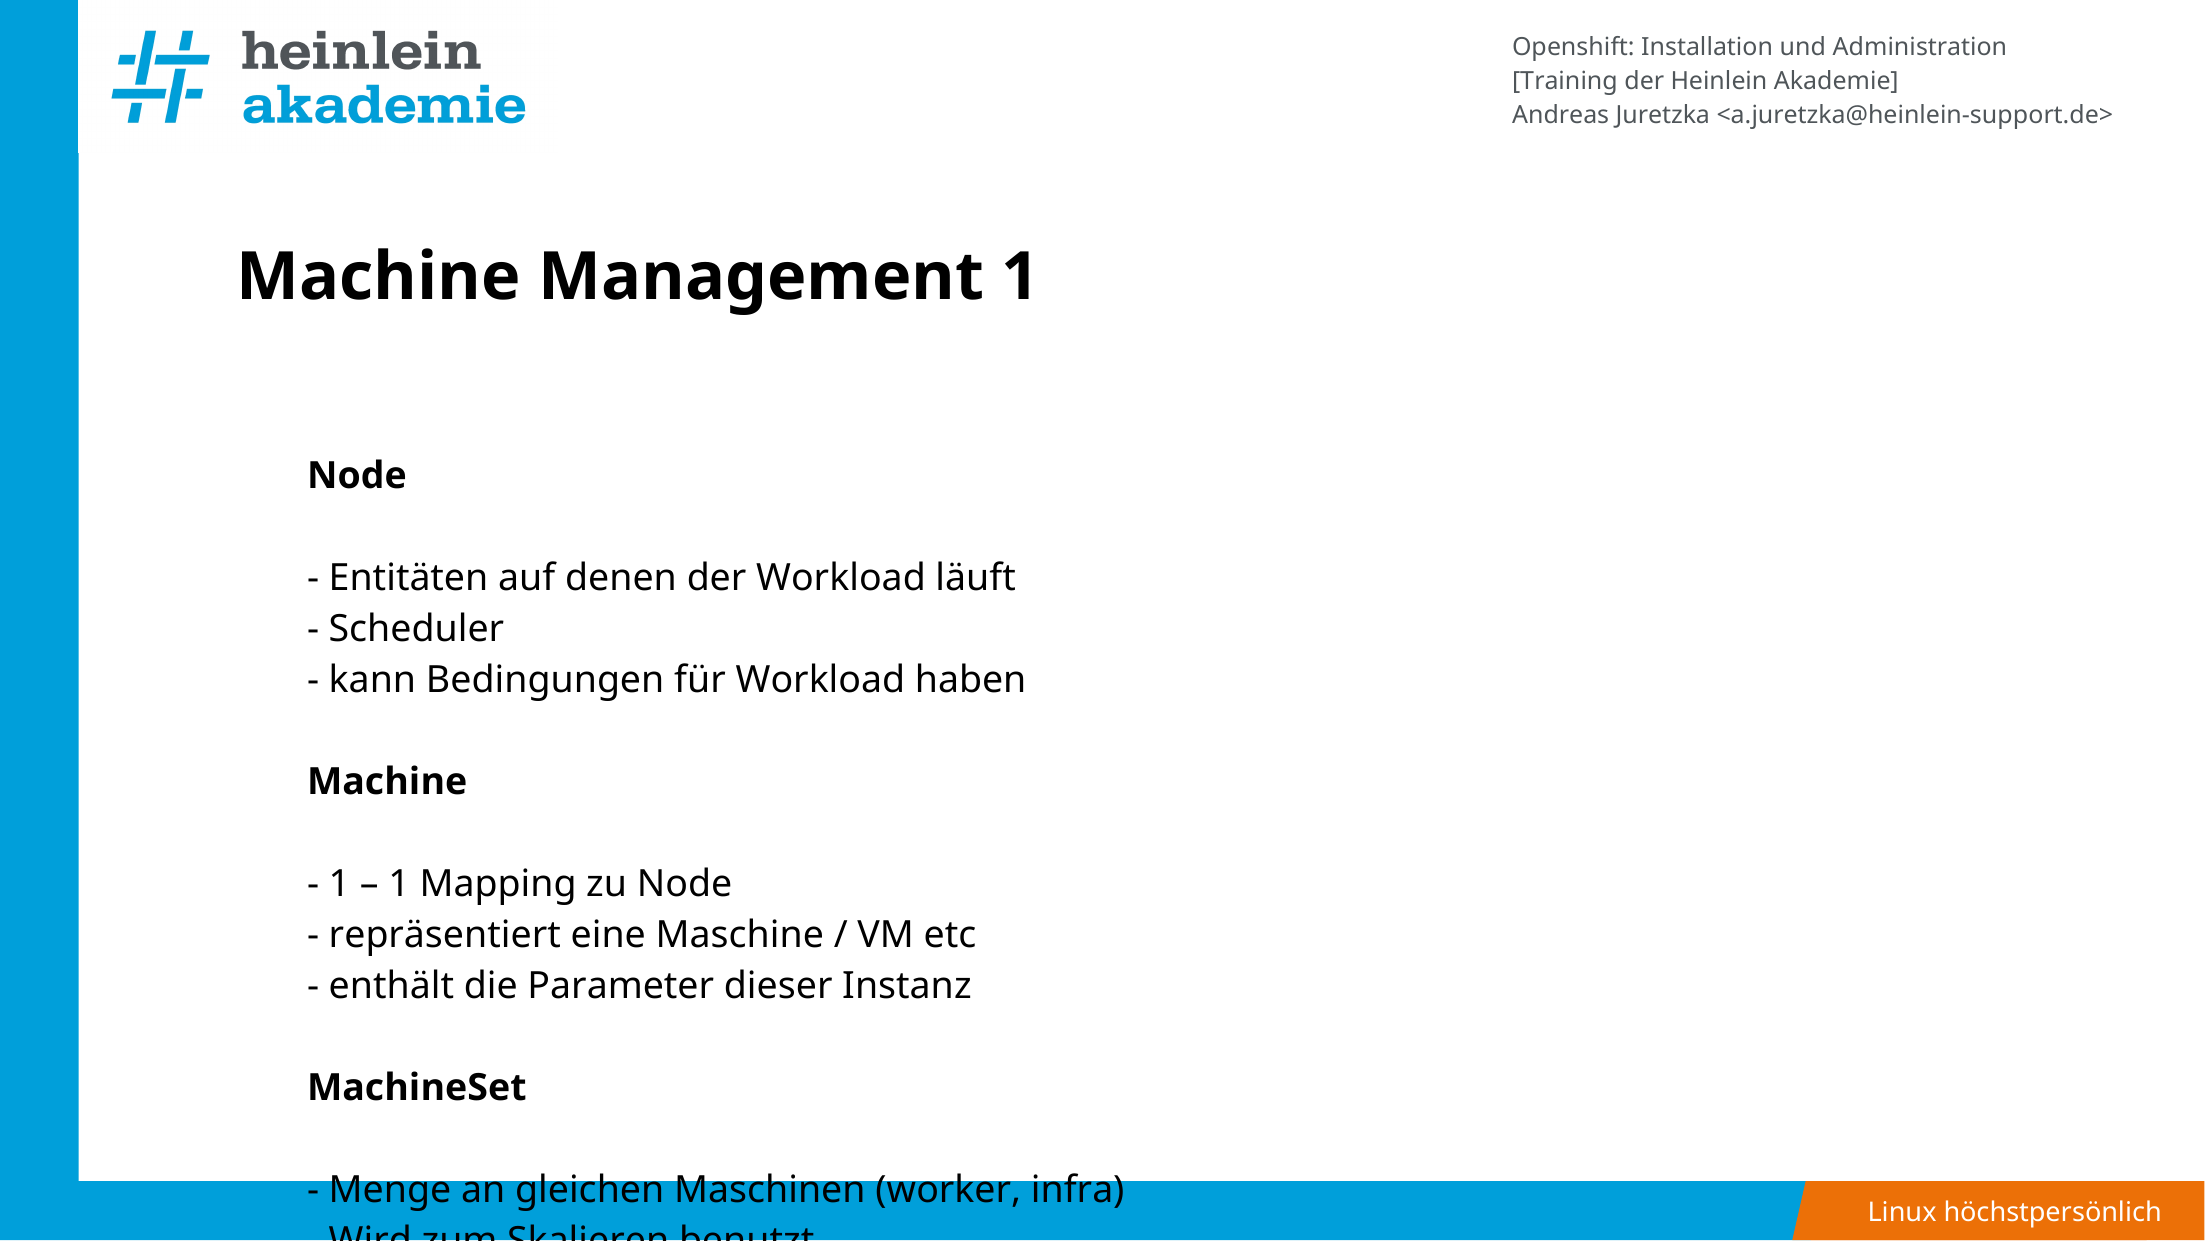

# Machine Management 1
Node
- Entitäten auf denen der Workload läuft
- Scheduler
- kann Bedingungen für Workload haben
Machine
- 1 – 1 Mapping zu Node
- repräsentiert eine Maschine / VM etc
- enthält die Parameter dieser Instanz
MachineSet
- Menge an gleichen Maschinen (worker, infra)
- Wird zum Skalieren benutzt